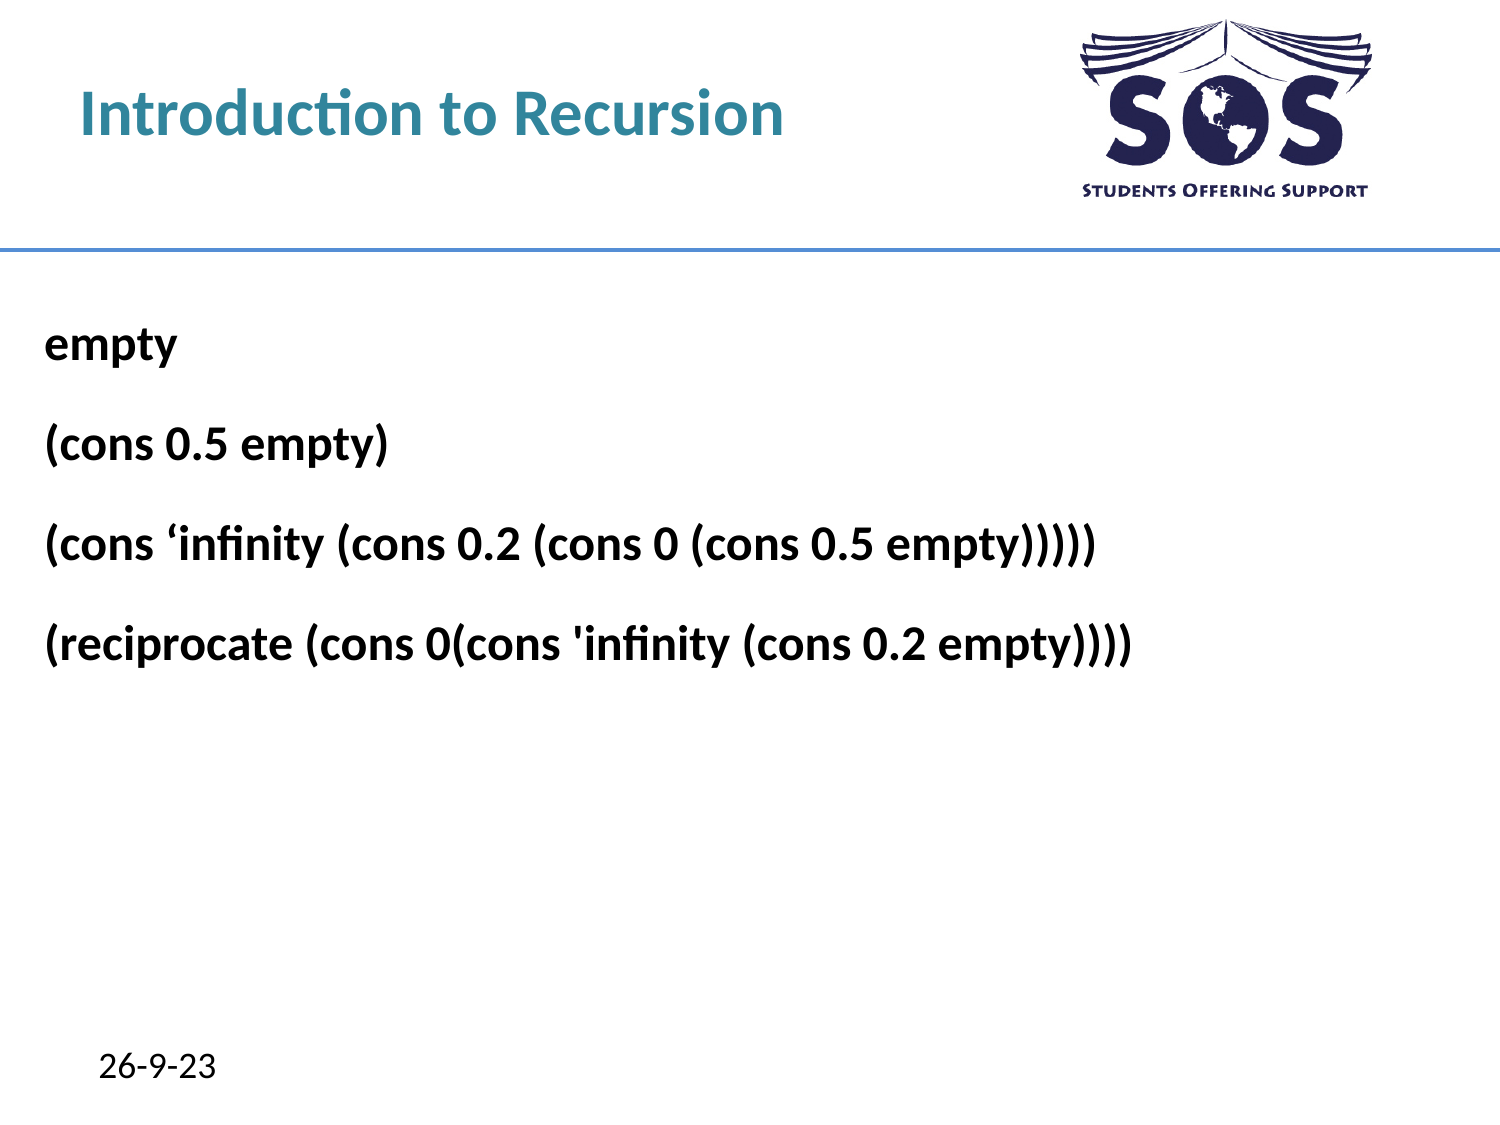

# Introduction to Recursion
empty
(cons 0.5 empty)
(cons ‘infinity (cons 0.2 (cons 0 (cons 0.5 empty)))))
(reciprocate (cons 0(cons 'infinity (cons 0.2 empty))))